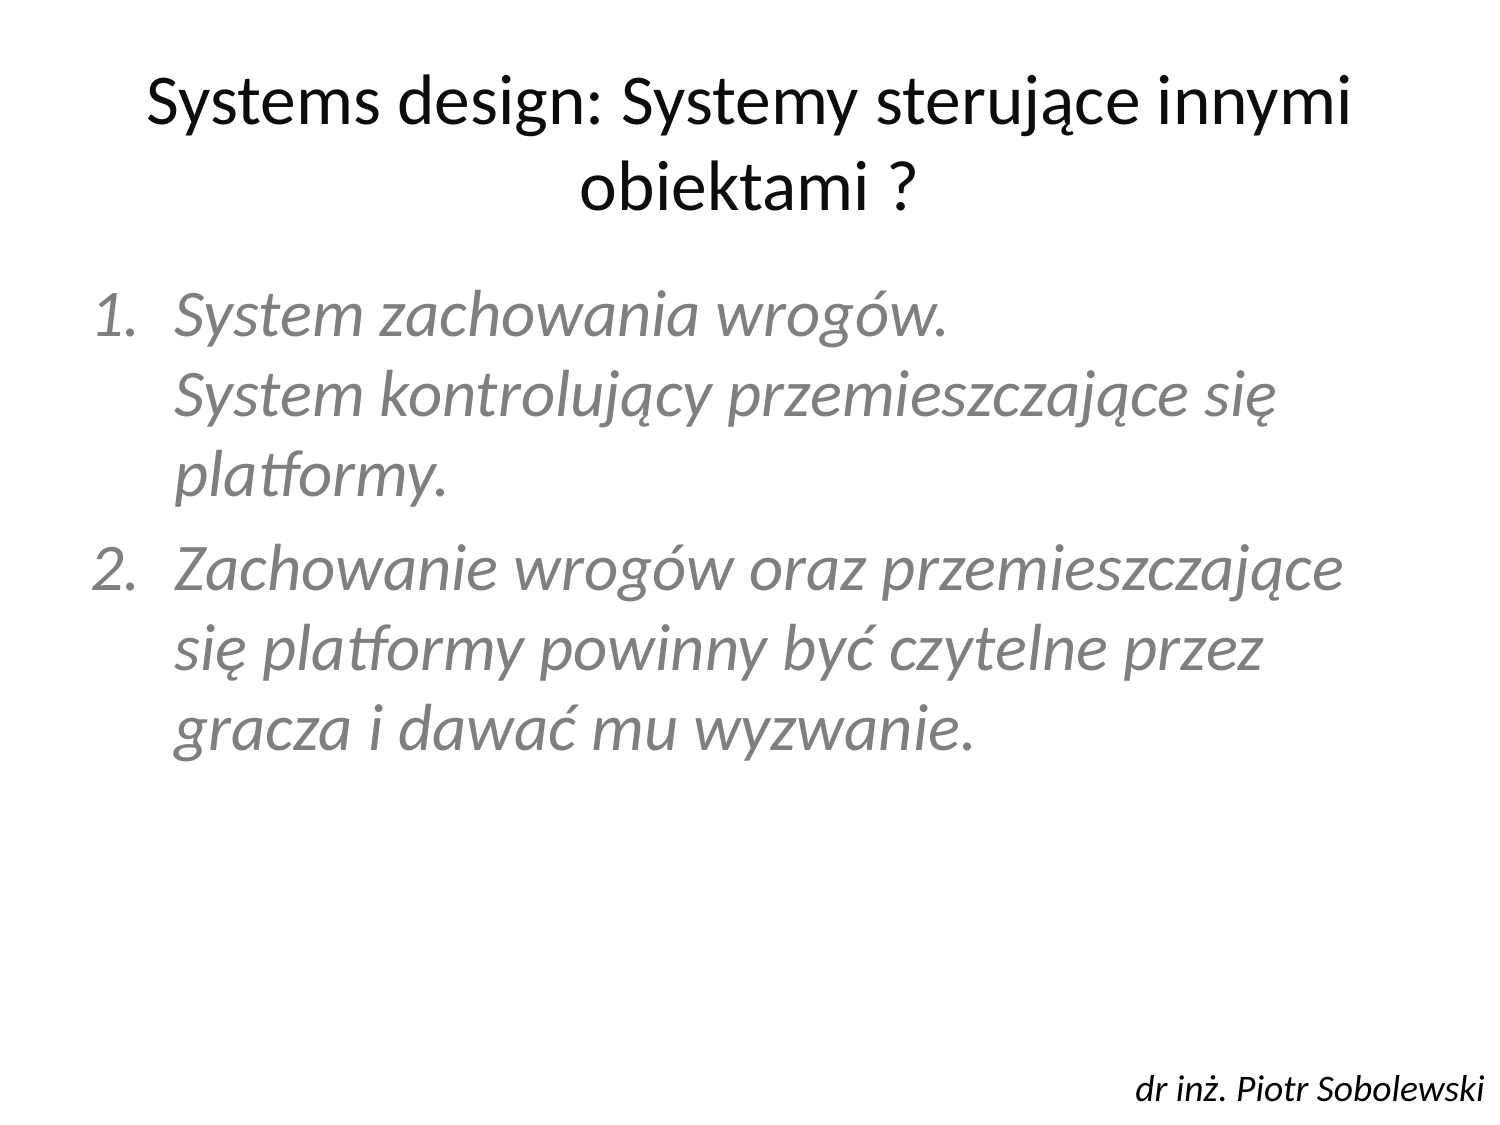

# Systems design: Systemy sterujące innymi obiektami ?
System zachowania wrogów.
System kontrolujący przemieszczające się platformy.
Zachowanie wrogów oraz przemieszczające się platformy powinny być czytelne przez gracza i dawać mu wyzwanie.
dr inż. Piotr Sobolewski